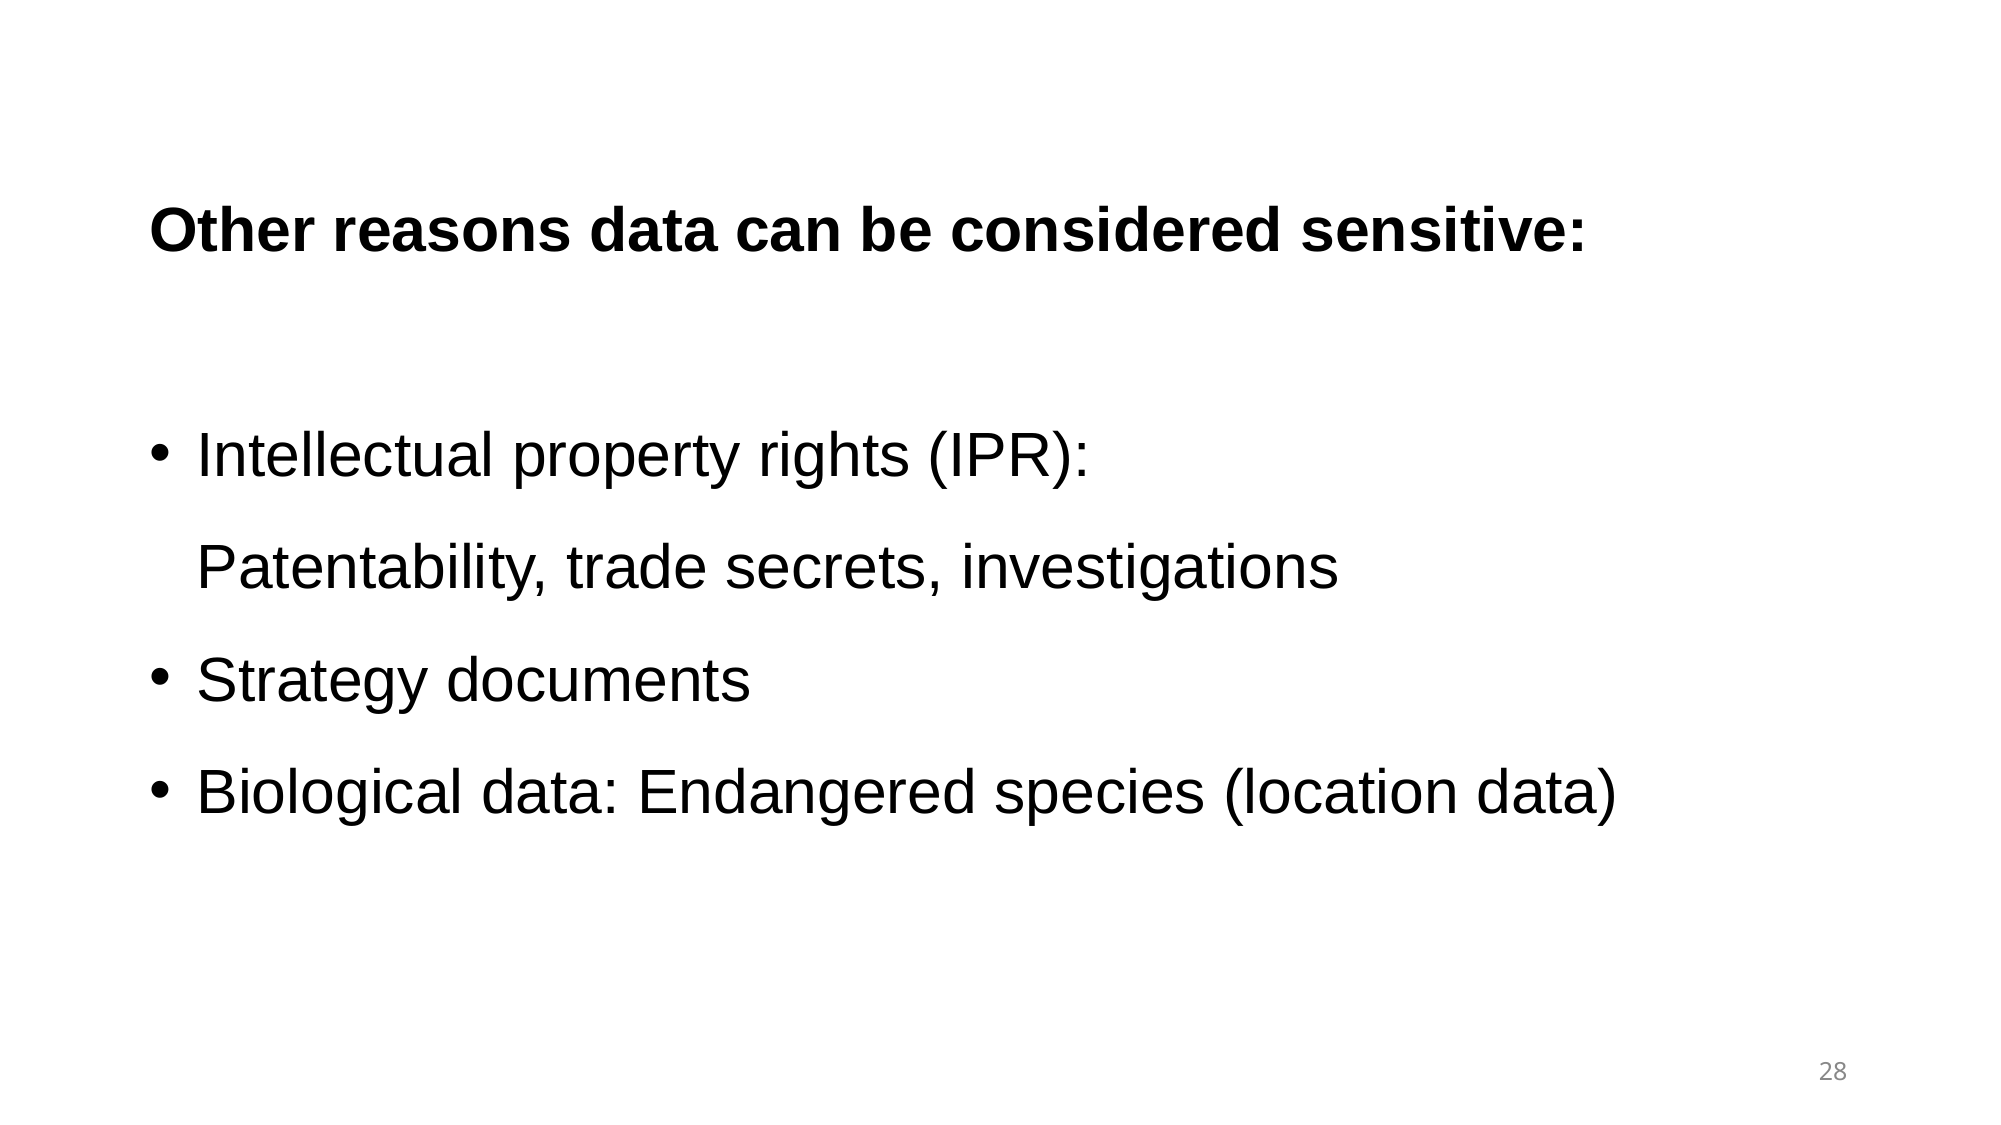

Other reasons data can be considered sensitive:
Intellectual property rights (IPR):
Patentability, trade secrets, investigations
Strategy documents
Biological data: Endangered species (location data)